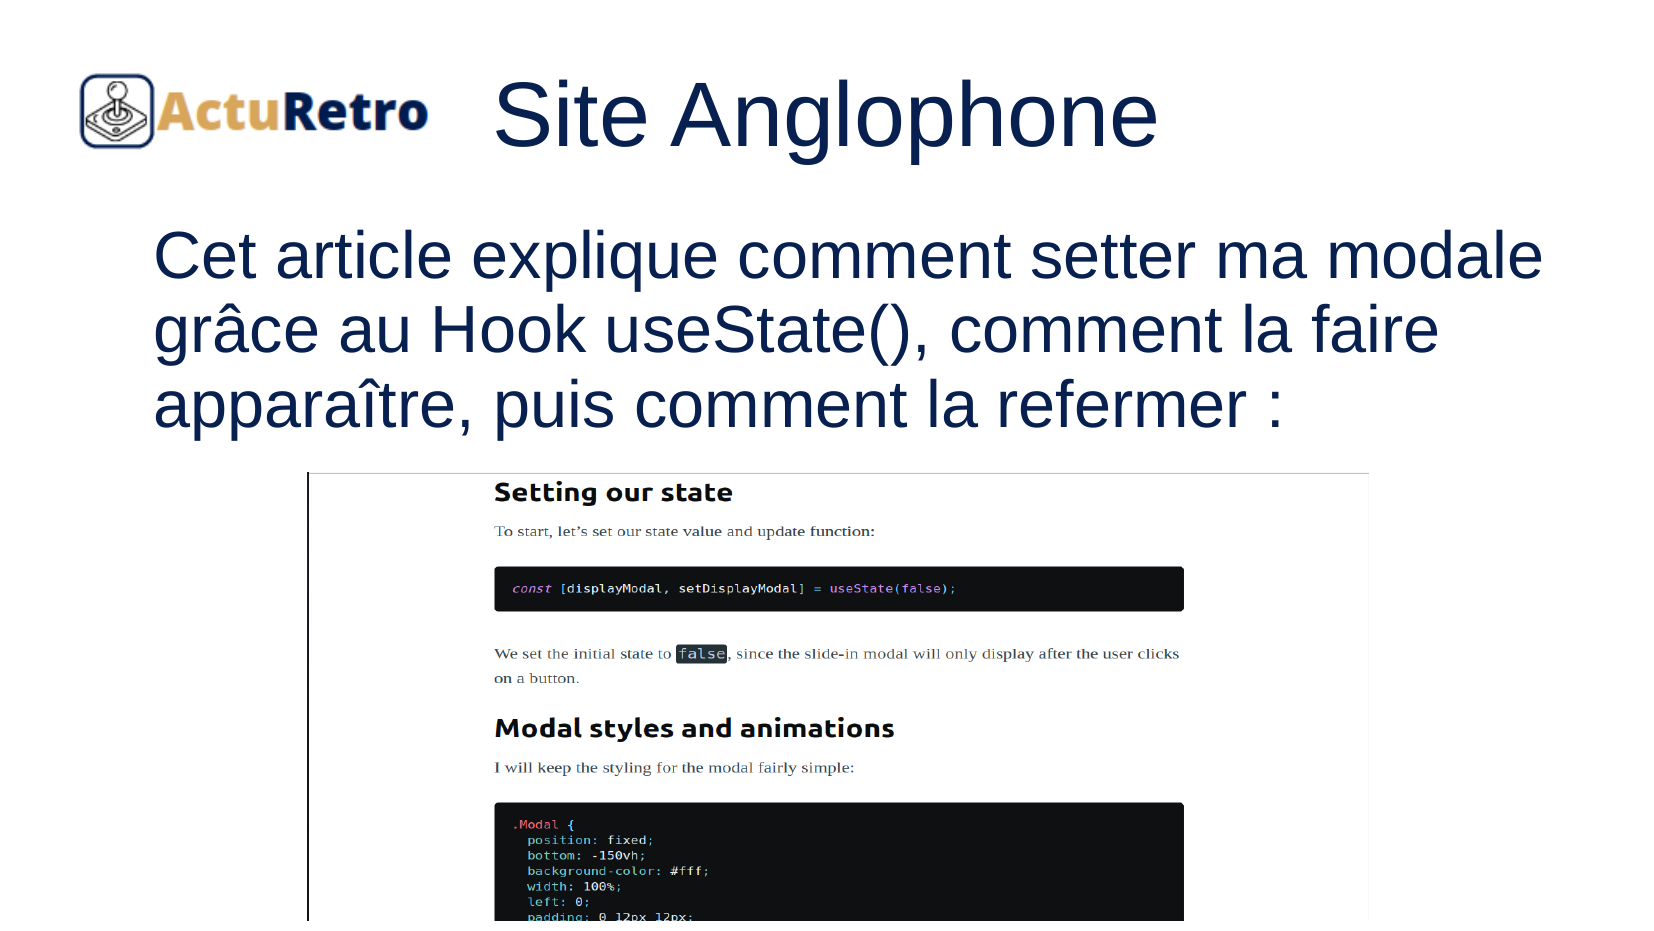

# Site Anglophone
Cet article explique comment setter ma modale grâce au Hook useState(), comment la faire apparaître, puis comment la refermer :